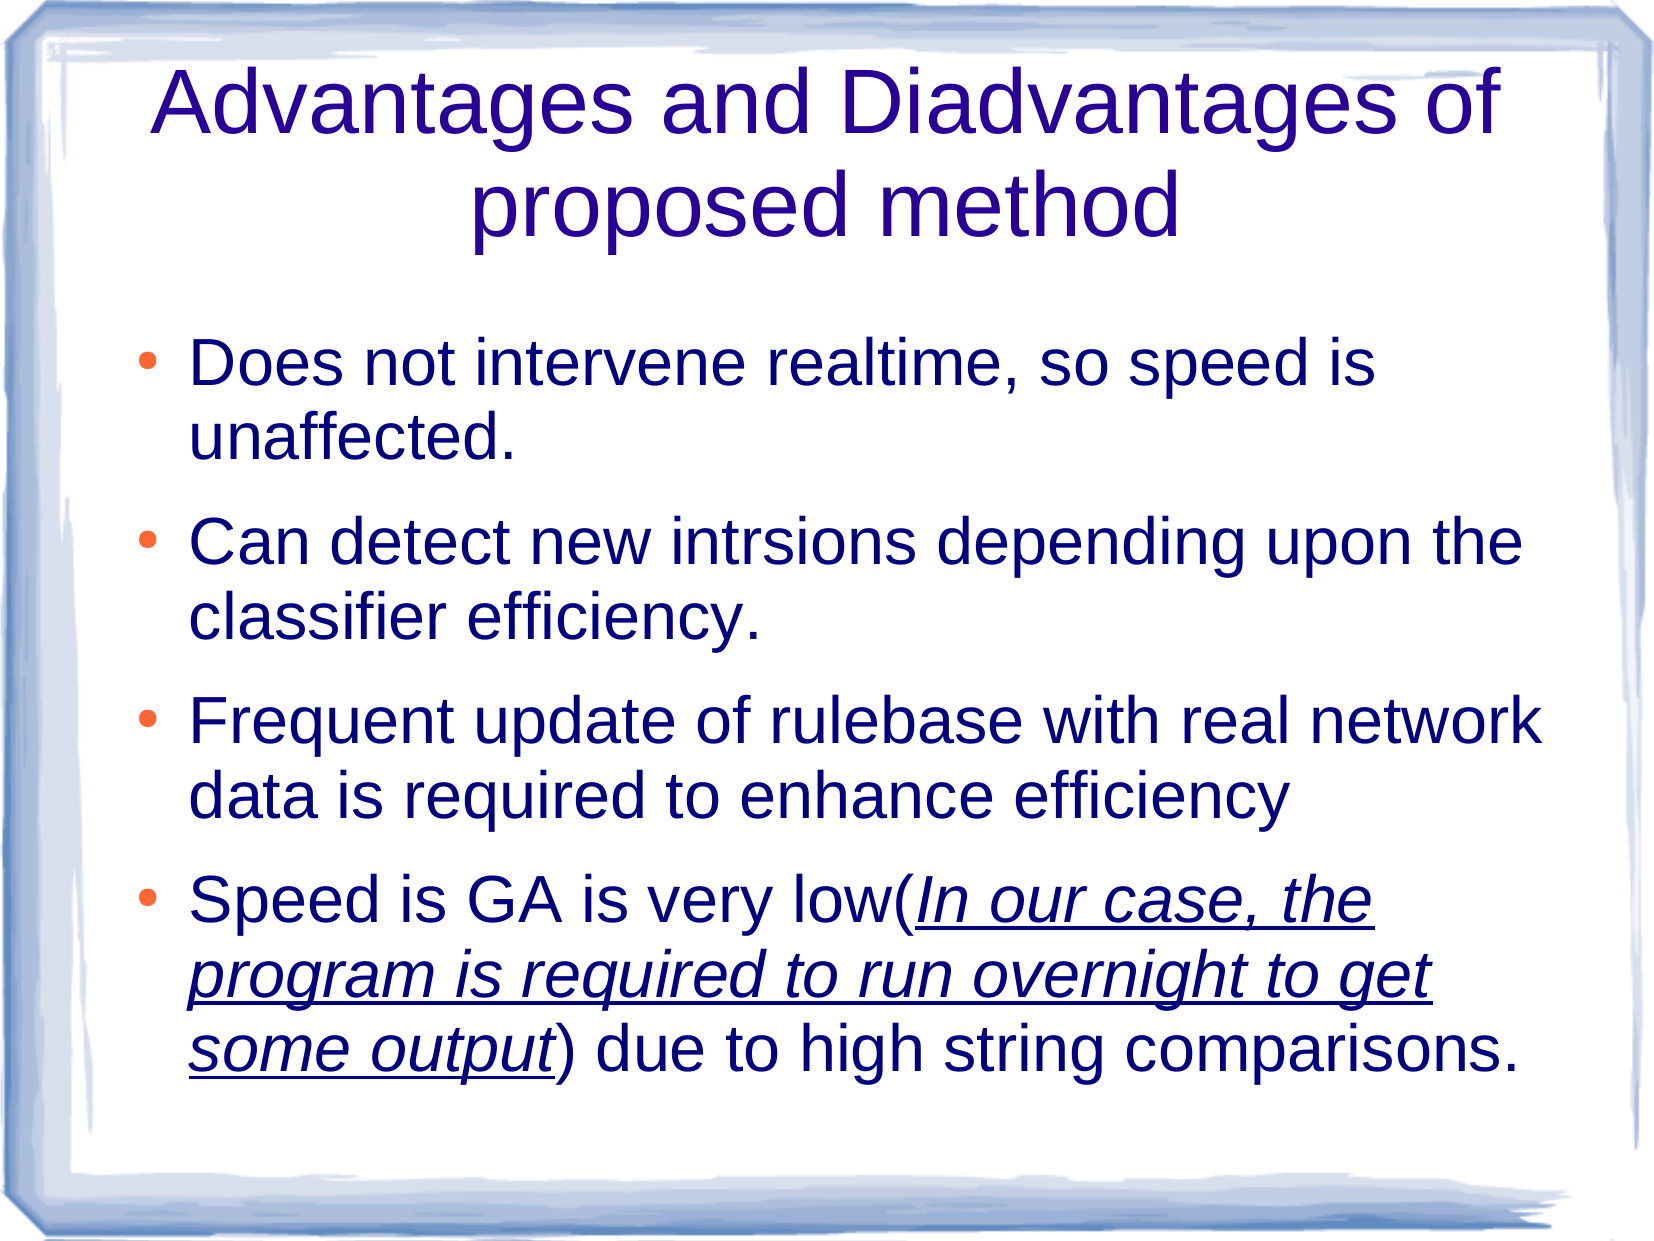

# Advantages and Diadvantages of proposed method
Does not intervene realtime, so speed is unaffected.
Can detect new intrsions depending upon the classifier efficiency.
Frequent update of rulebase with real network data is required to enhance efficiency
Speed is GA is very low(In our case, the program is required to run overnight to get some output) due to high string comparisons.